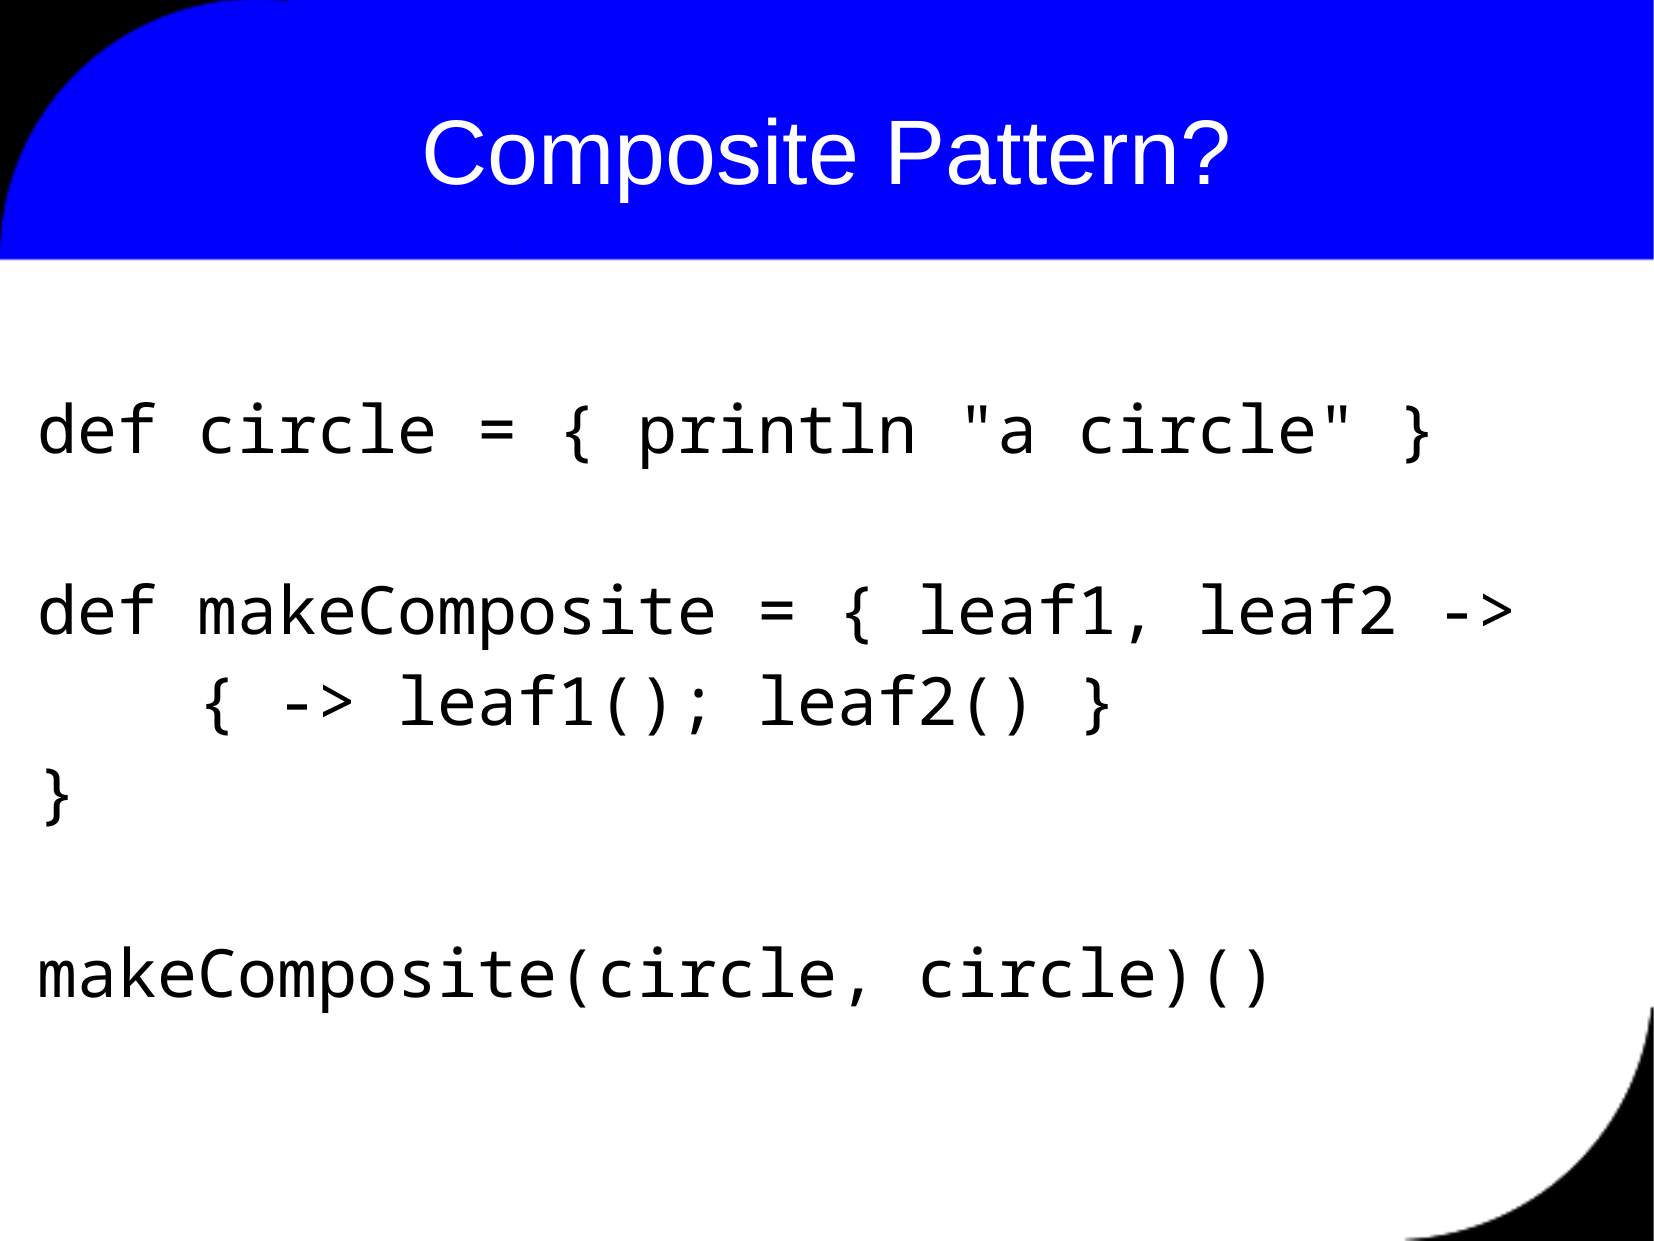

# Composite Pattern?
def circle = { println "a circle" }
def makeComposite = { leaf1, leaf2 ->
 { -> leaf1(); leaf2() }
}
makeComposite(circle, circle)()